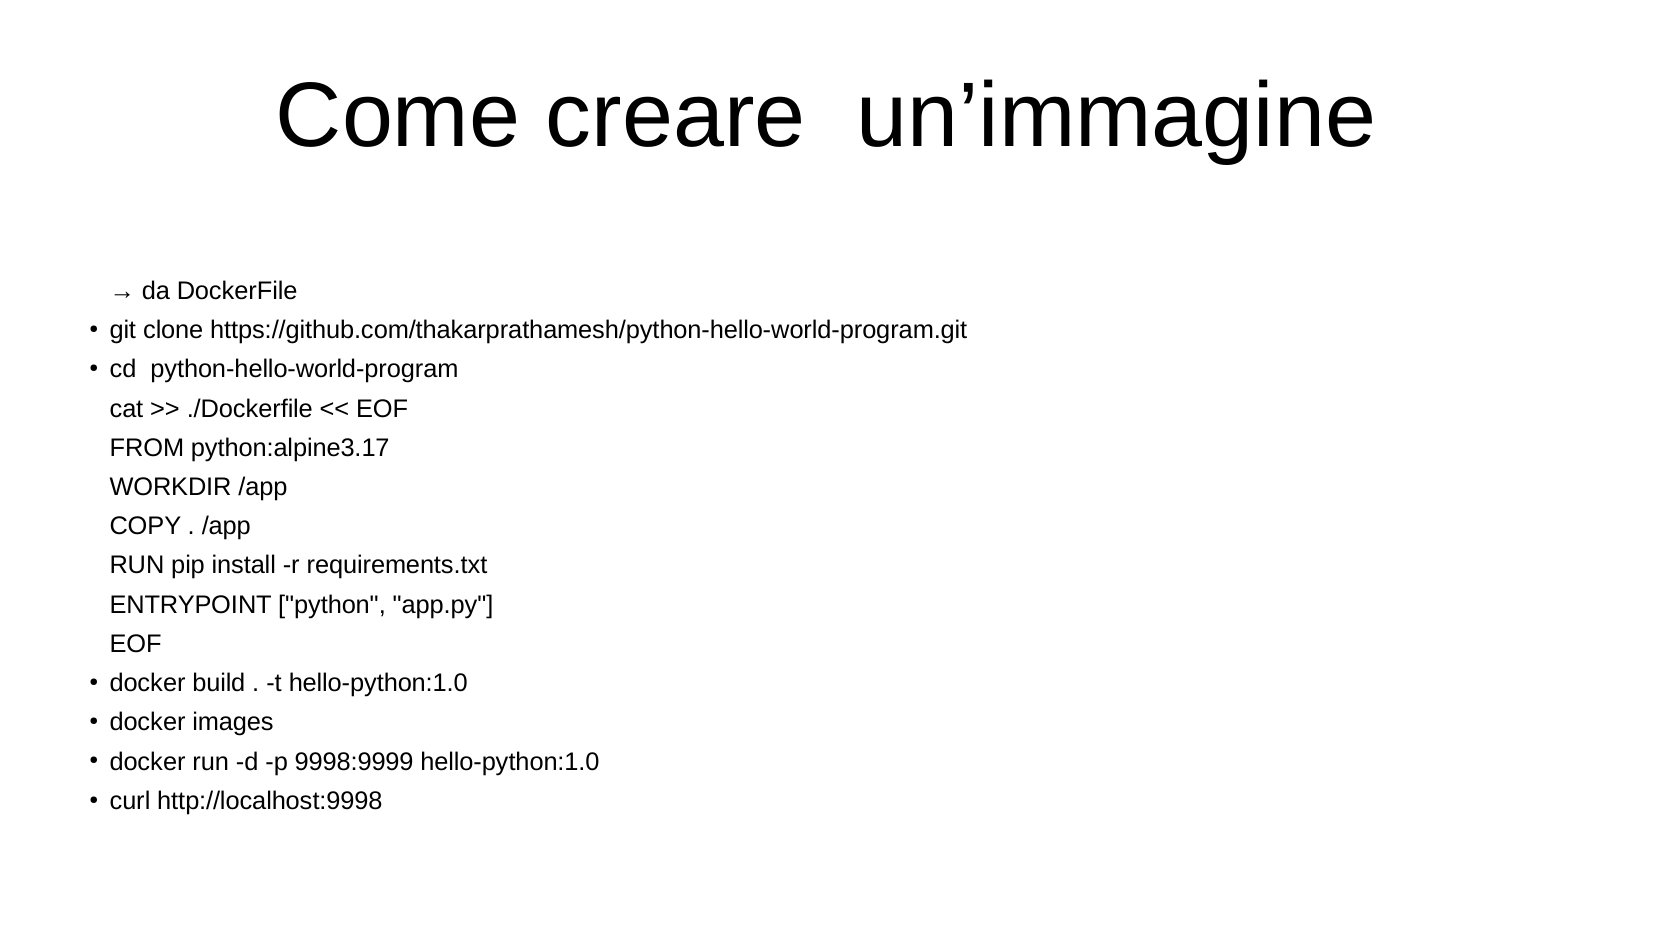

# Come creare un’immagine
→ da DockerFile
git clone https://github.com/thakarprathamesh/python-hello-world-program.git
cd python-hello-world-program
cat >> ./Dockerfile << EOF
FROM python:alpine3.17
WORKDIR /app
COPY . /app
RUN pip install -r requirements.txt
ENTRYPOINT ["python", "app.py"]
EOF
docker build . -t hello-python:1.0
docker images
docker run -d -p 9998:9999 hello-python:1.0
curl http://localhost:9998